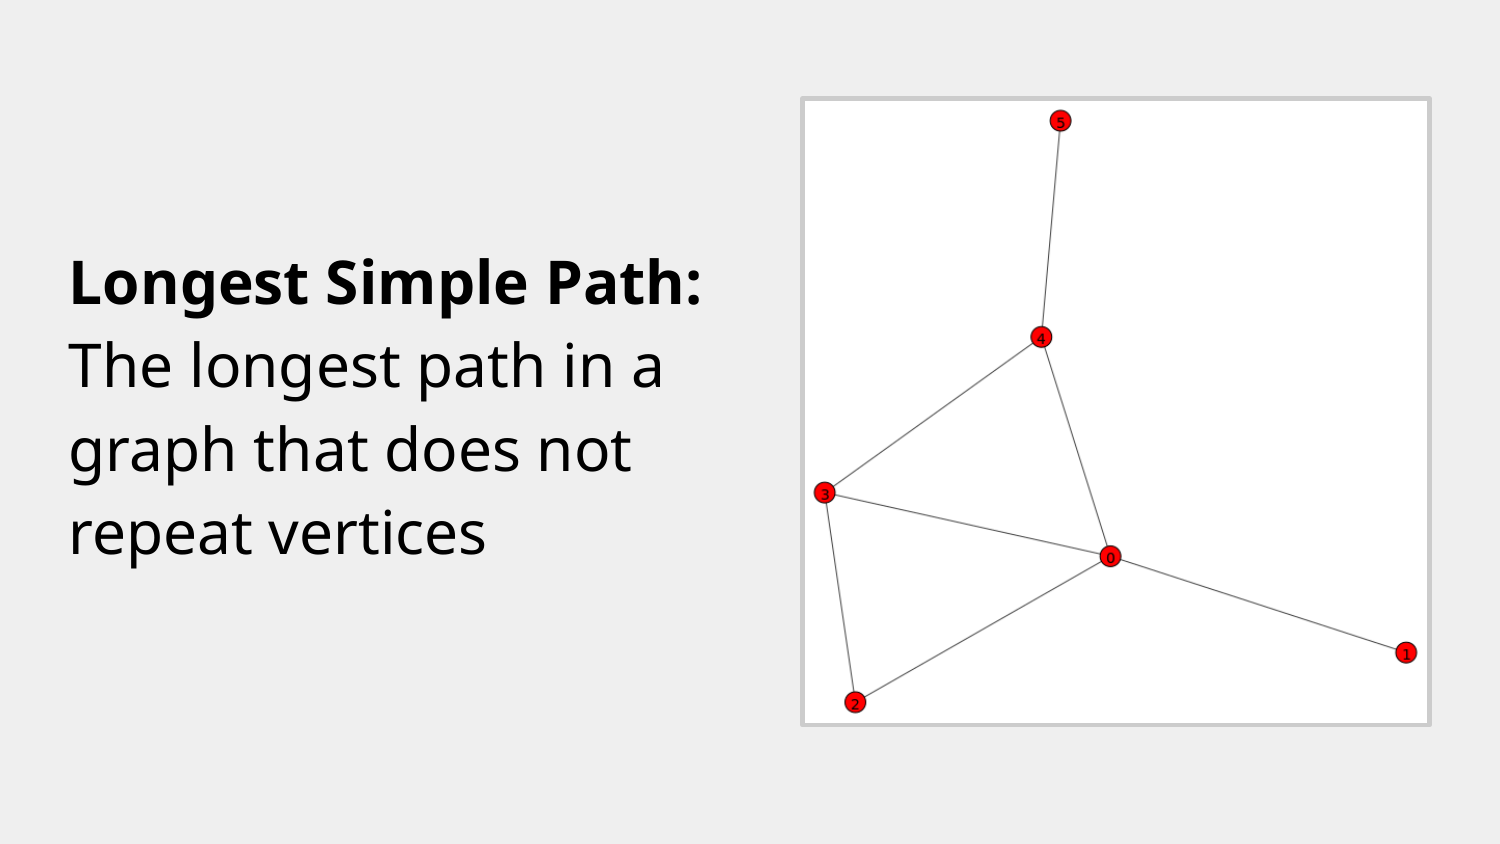

# Longest Simple Path: The longest path in a graph that does not repeat vertices